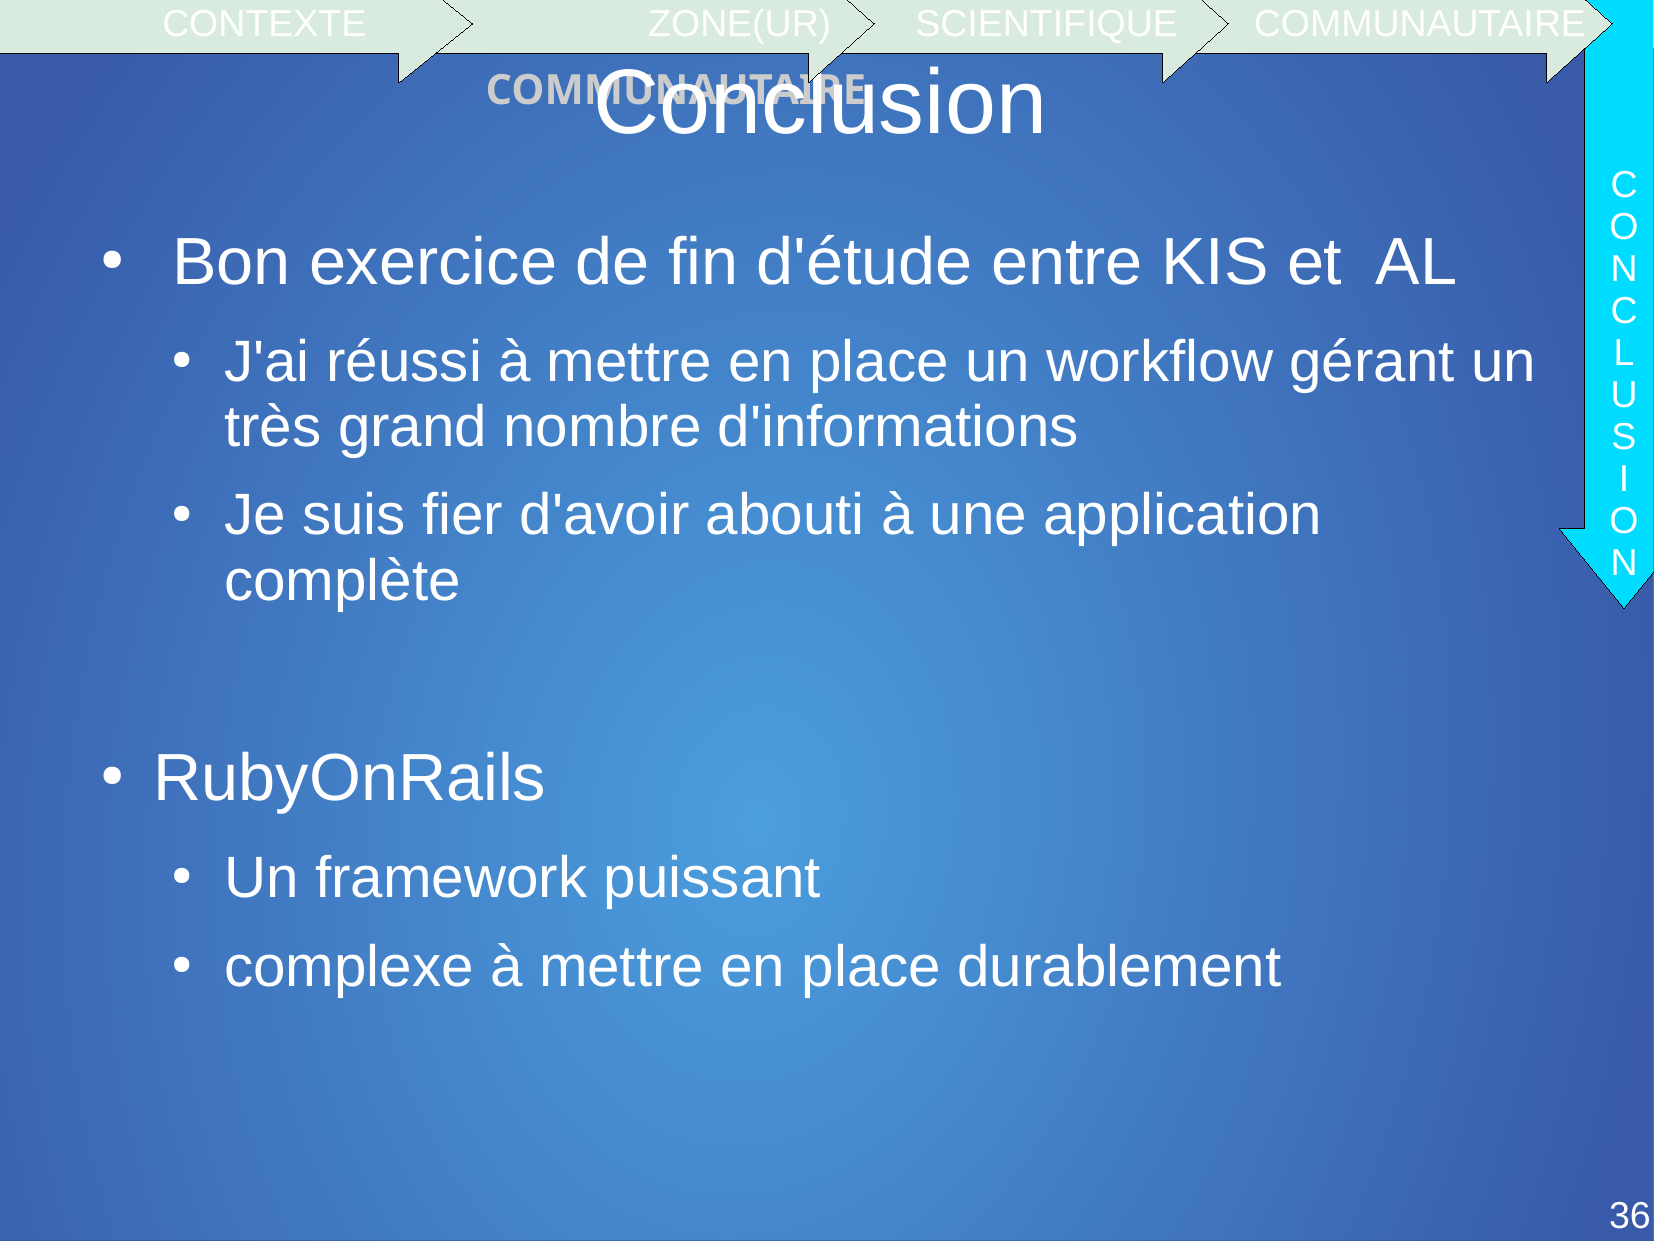

C
O
N
C
L
U
S
I
O
N
 CONTEXTE
 ZONE(UR)
 SCIENTIFIQUE
 COMMUNAUTAIRE
# Conclusion
 Bon exercice de fin d'étude entre KIS et AL
J'ai réussi à mettre en place un workflow gérant un très grand nombre d'informations
Je suis fier d'avoir abouti à une application complète
RubyOnRails
Un framework puissant
complexe à mettre en place durablement